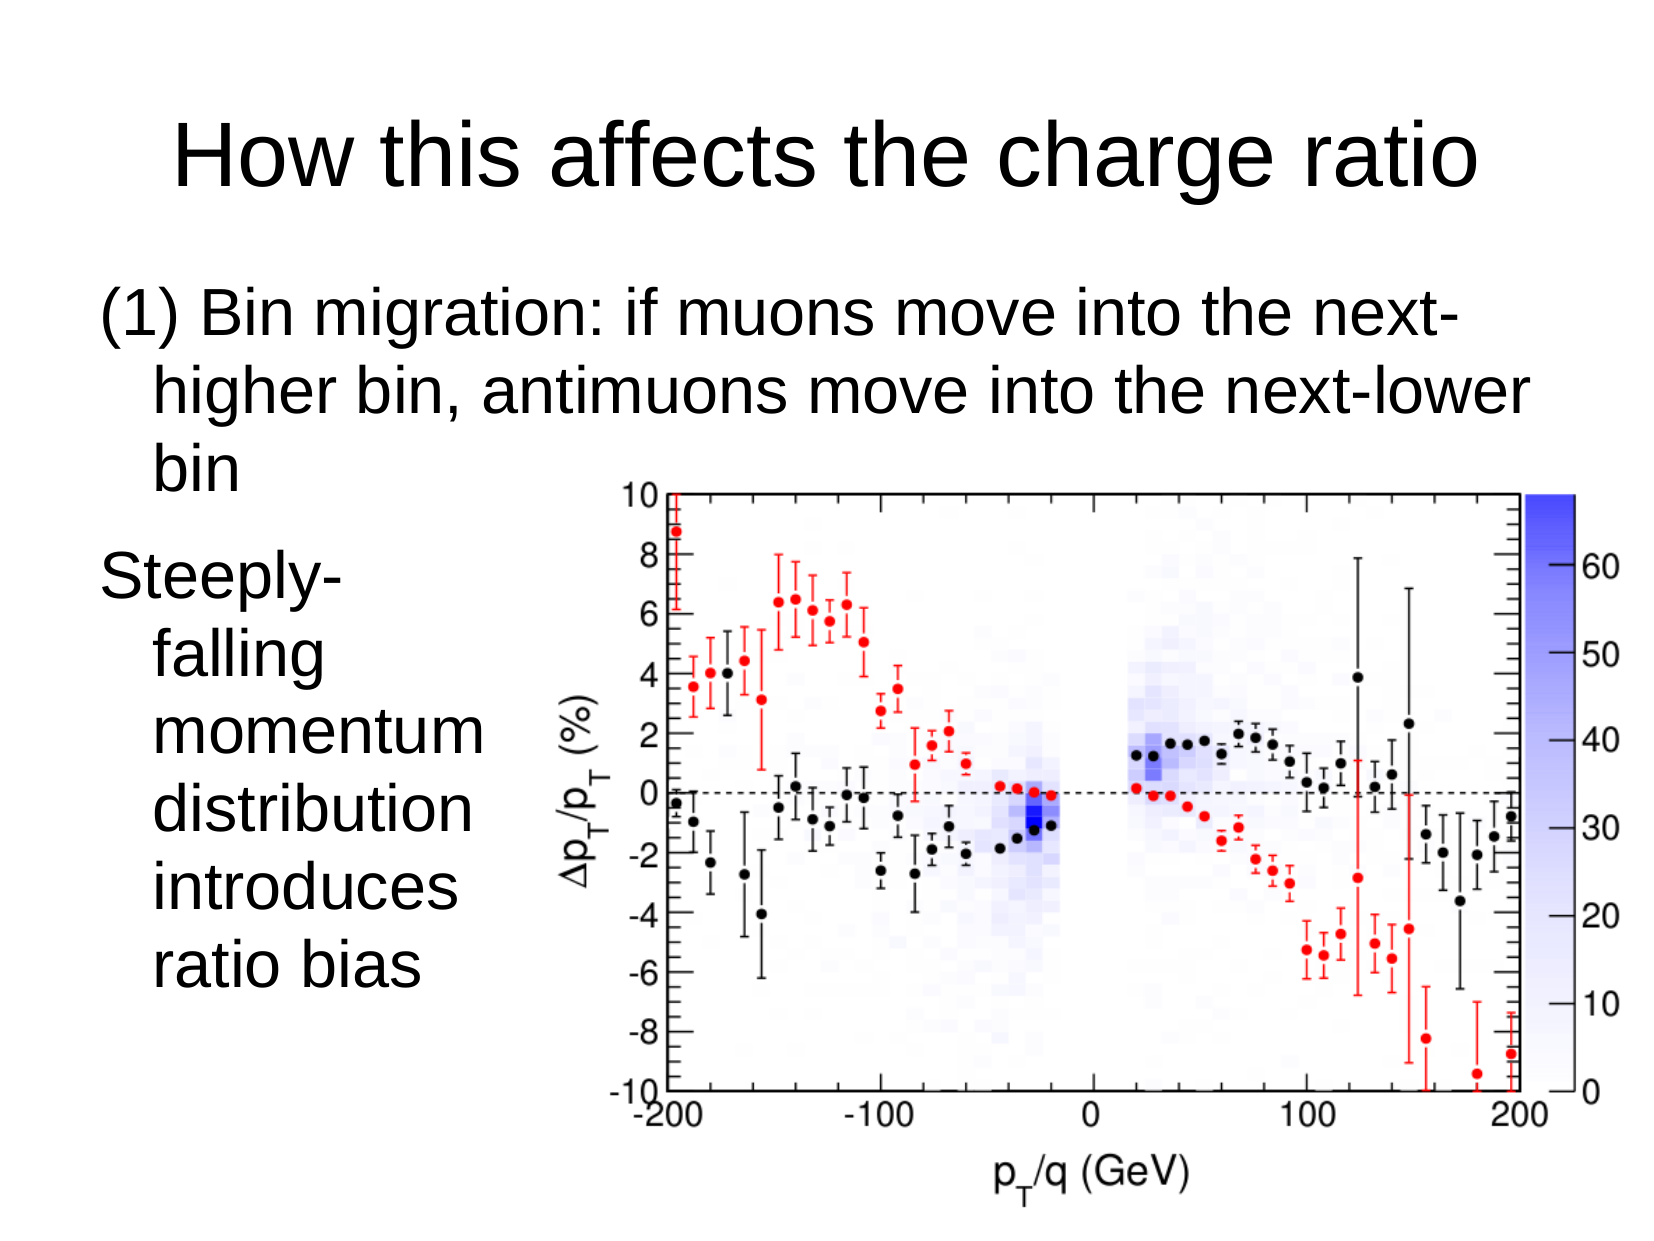

# How this affects the charge ratio
(1) Bin migration: if muons move into the next-higher bin, antimuons move into the next-lower bin
Steeply-
falling
momentum
distribution
introduces
ratio bias